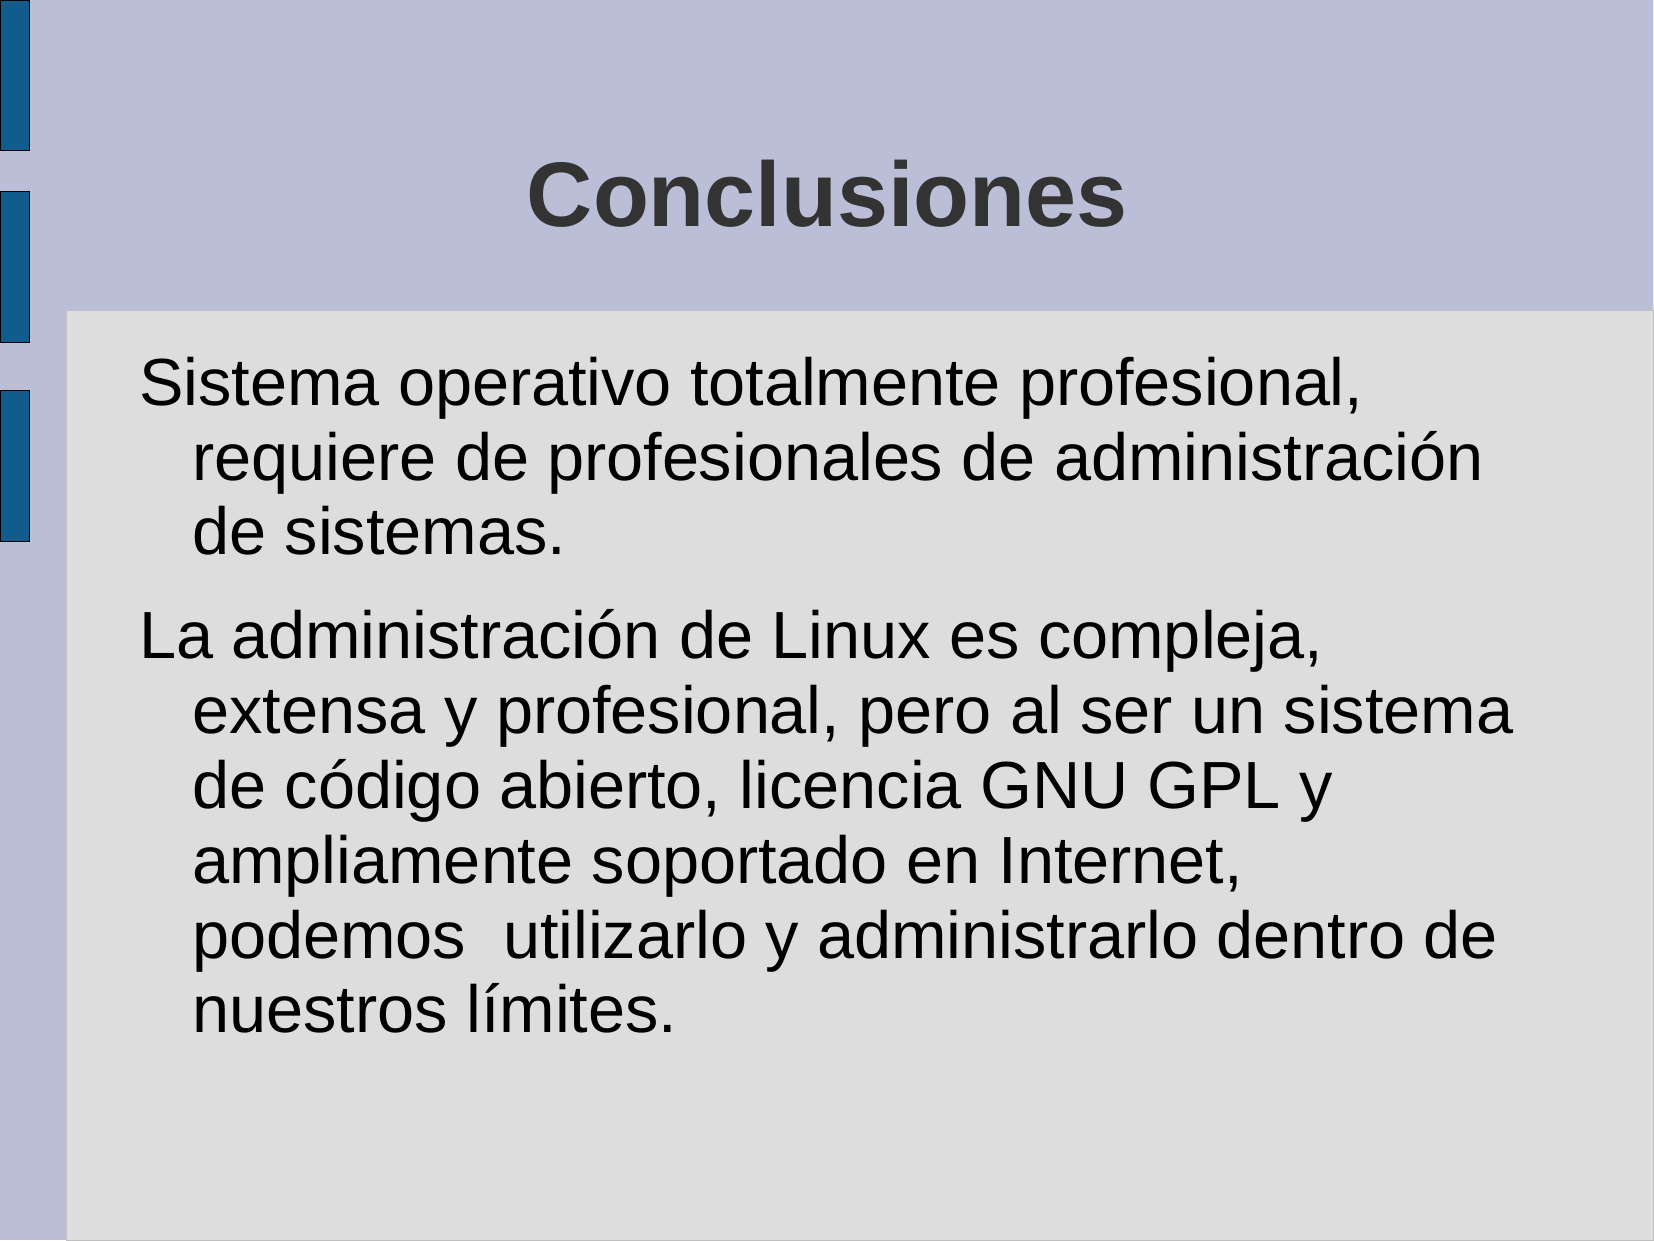

# Conclusiones
Sistema operativo totalmente profesional, requiere de profesionales de administración de sistemas.
La administración de Linux es compleja, extensa y profesional, pero al ser un sistema de código abierto, licencia GNU GPL y ampliamente soportado en Internet, podemos utilizarlo y administrarlo dentro de nuestros límites.